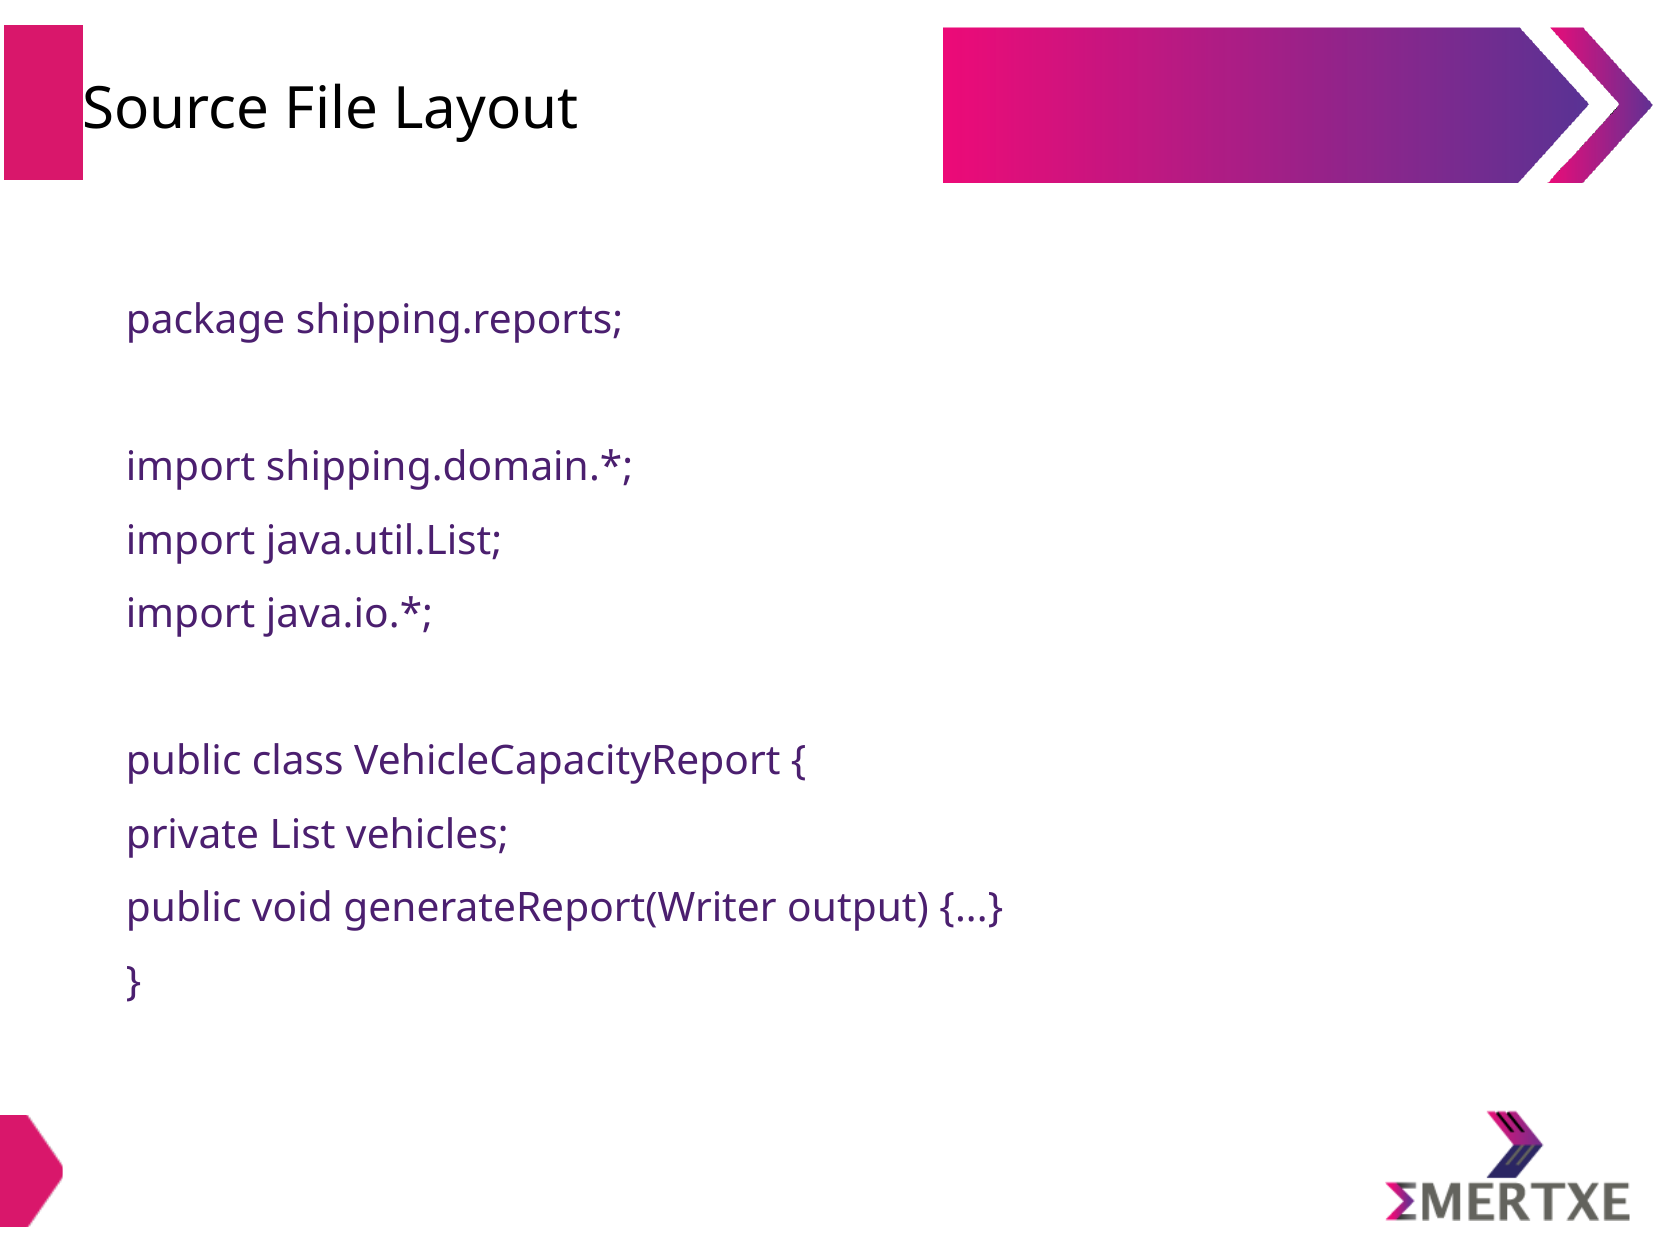

# Source File Layout
package shipping.reports;
import shipping.domain.*;
import java.util.List;
import java.io.*;
public class VehicleCapacityReport {
private List vehicles;
public void generateReport(Writer output) {...}
}